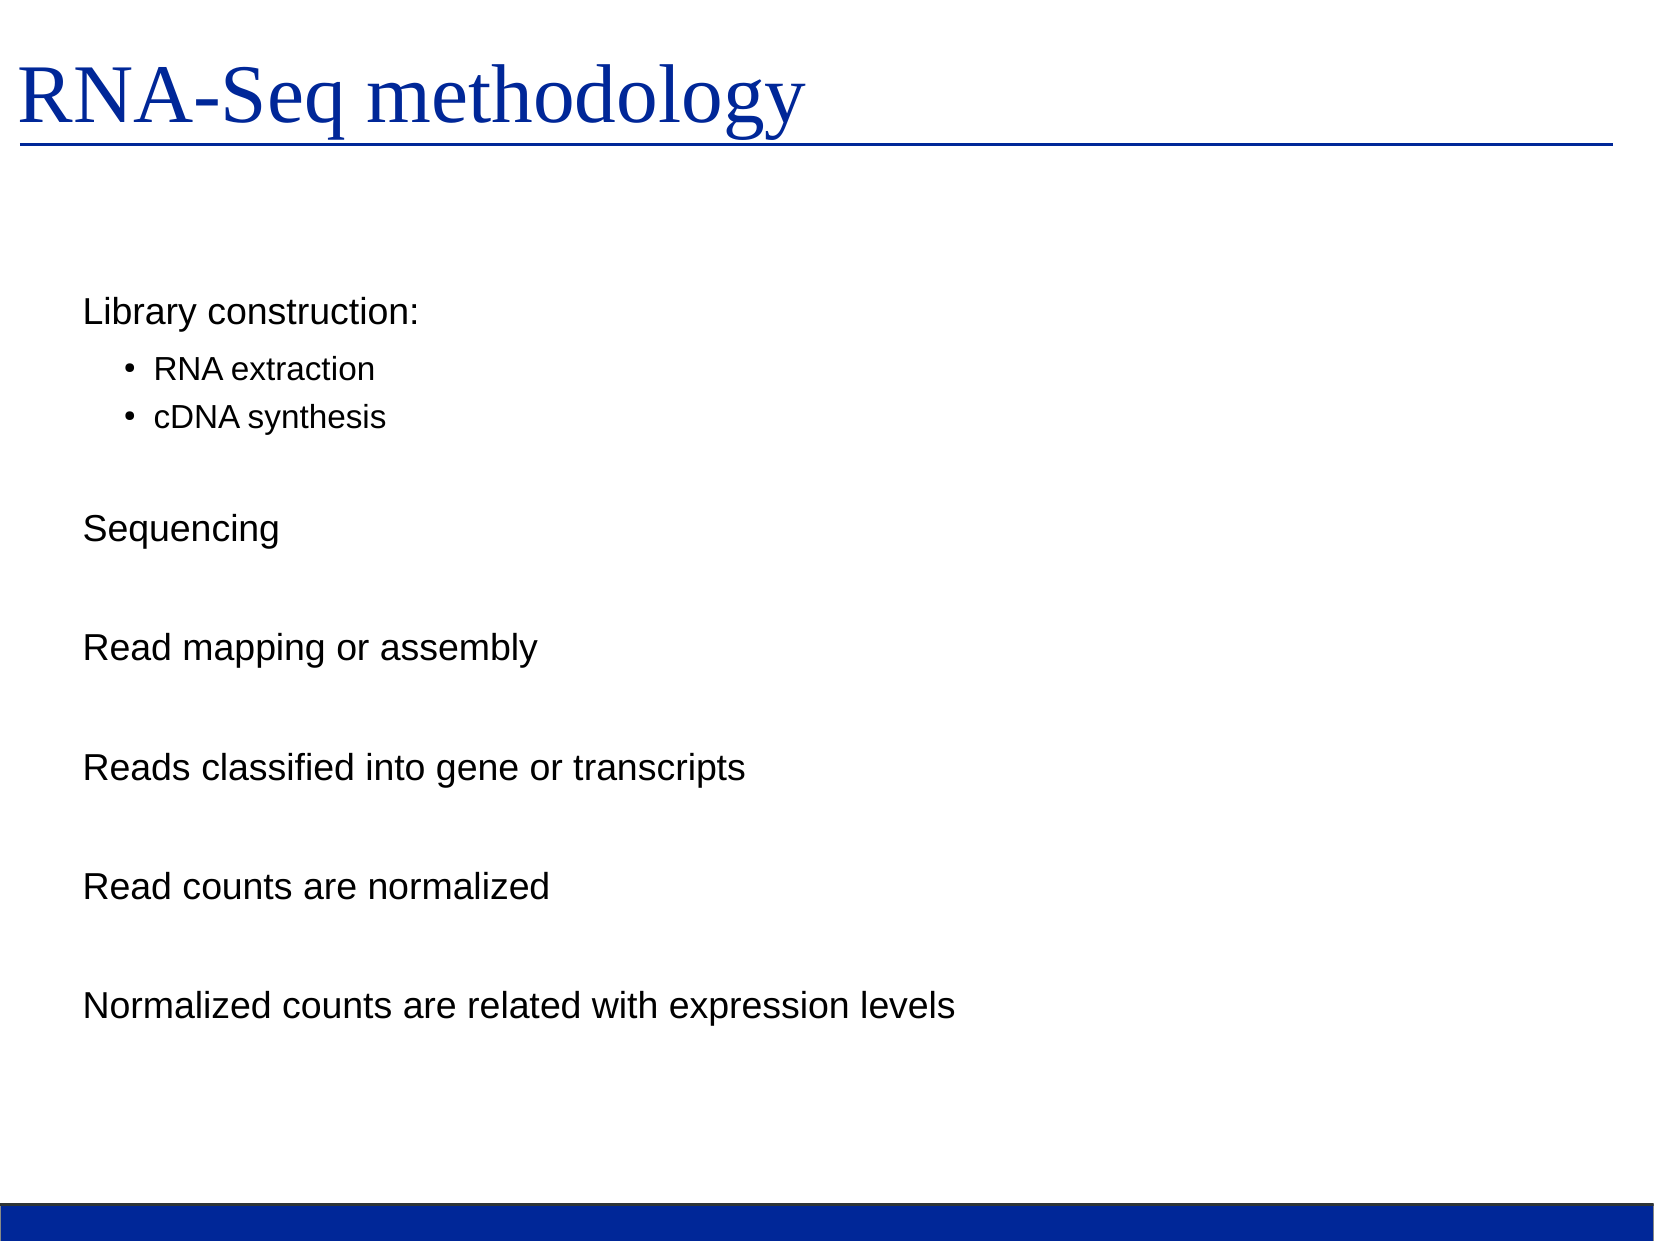

# RNA-Seq methodology
Library construction:
RNA extraction
cDNA synthesis
Sequencing
Read mapping or assembly
Reads classified into gene or transcripts
Read counts are normalized
Normalized counts are related with expression levels